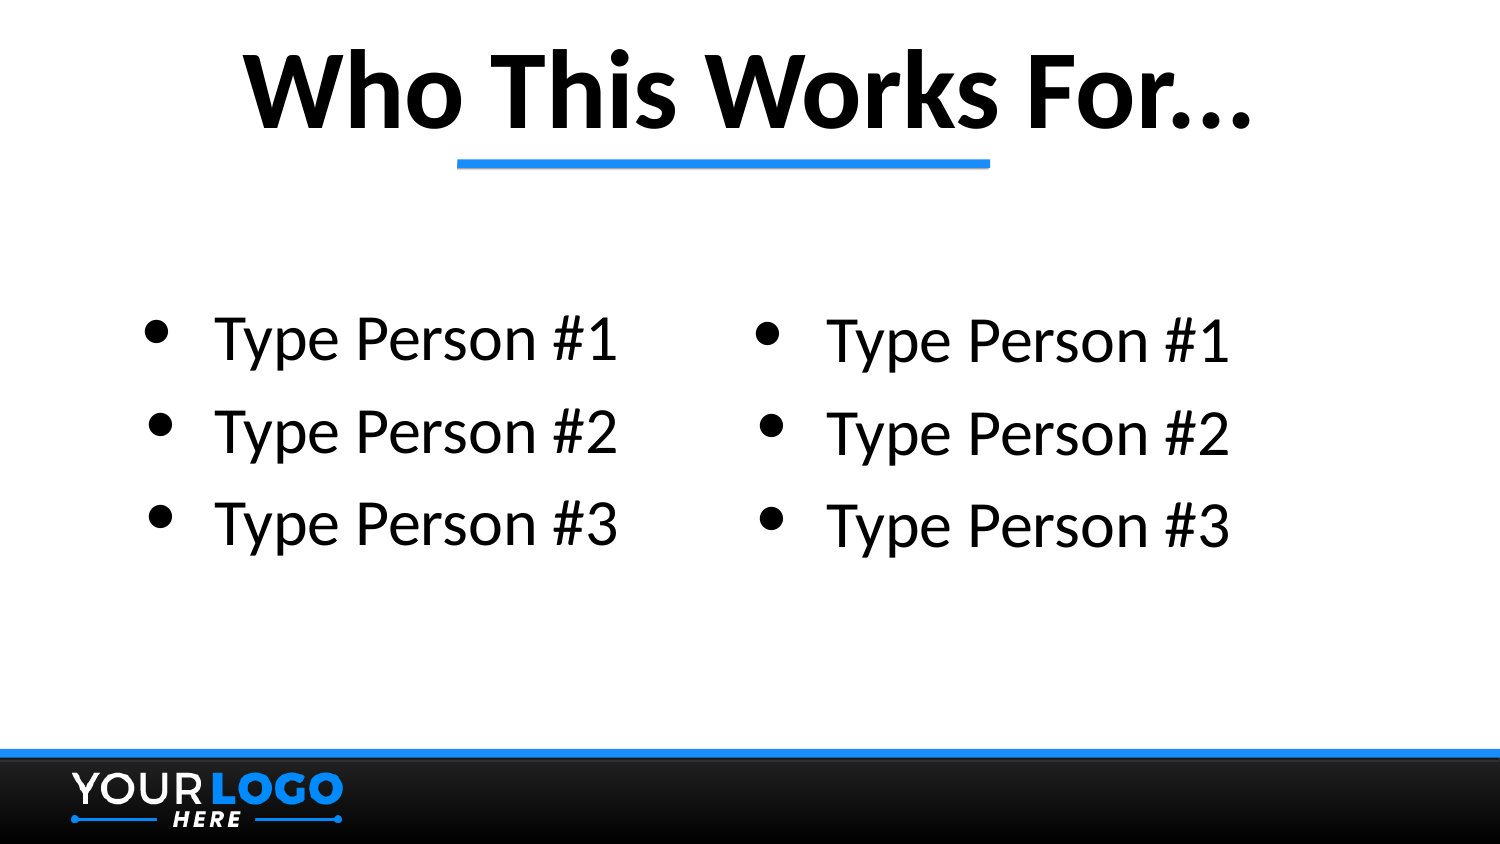

Who This Works For...
Type Person #1
Type Person #2
Type Person #3
Type Person #1
Type Person #2
Type Person #3